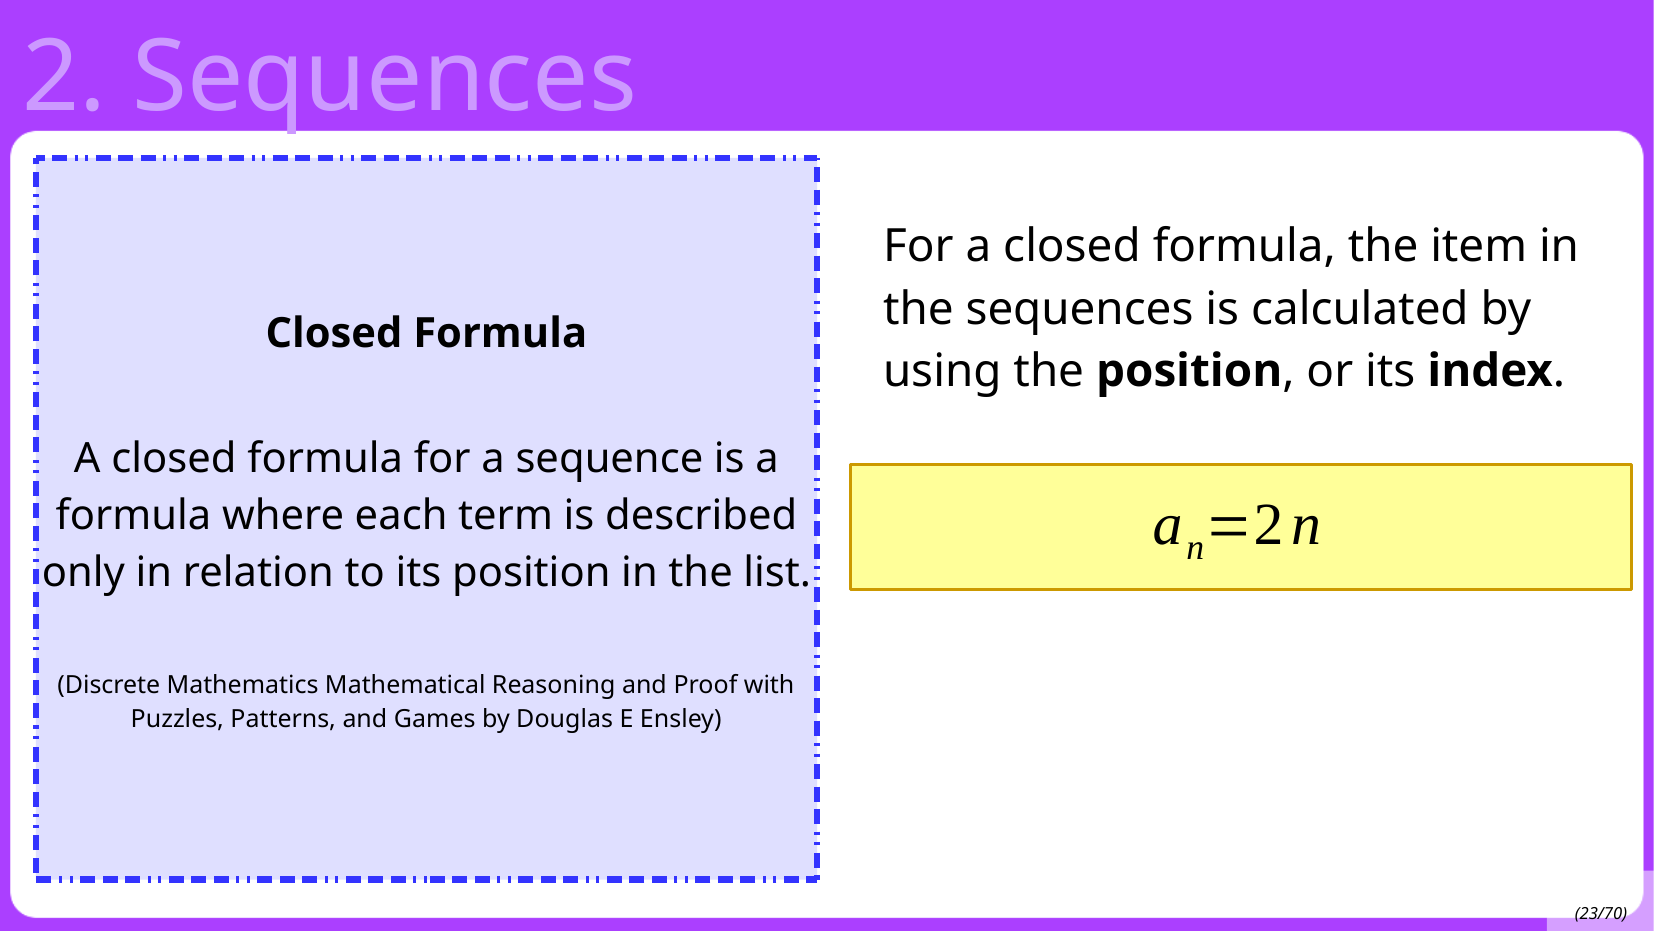

# 2. Sequences
Closed Formula
A closed formula for a sequence is a formula where each term is described only in relation to its position in the list.
(Discrete Mathematics Mathematical Reasoning and Proof with Puzzles, Patterns, and Games by Douglas E Ensley)
For a closed formula, the item in the sequences is calculated by using the position, or its index.